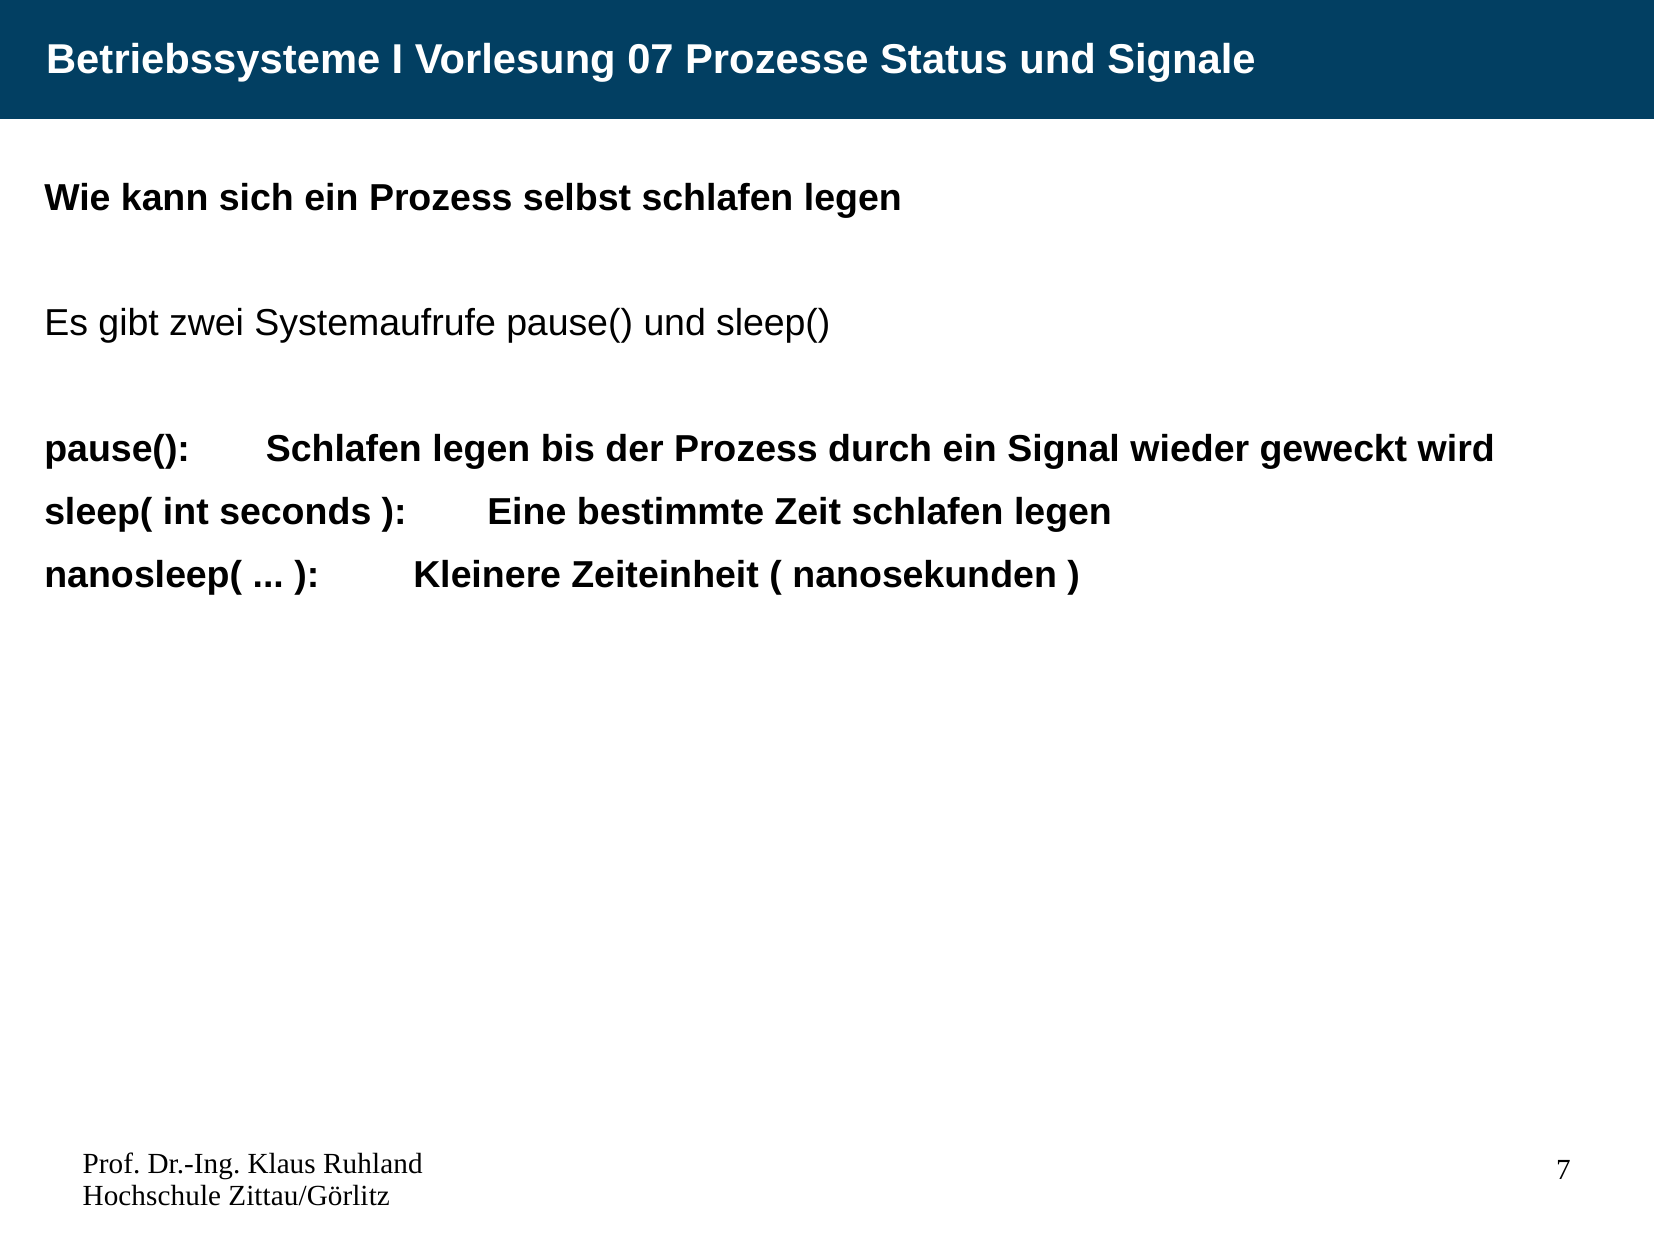

Wie kann sich ein Prozess selbst schlafen legen
Es gibt zwei Systemaufrufe pause() und sleep()
pause():		Schlafen legen bis der Prozess durch ein Signal wieder geweckt wird
sleep( int seconds ):		Eine bestimmte Zeit schlafen legen
nanosleep( ... ):		Kleinere Zeiteinheit ( nanosekunden )
7